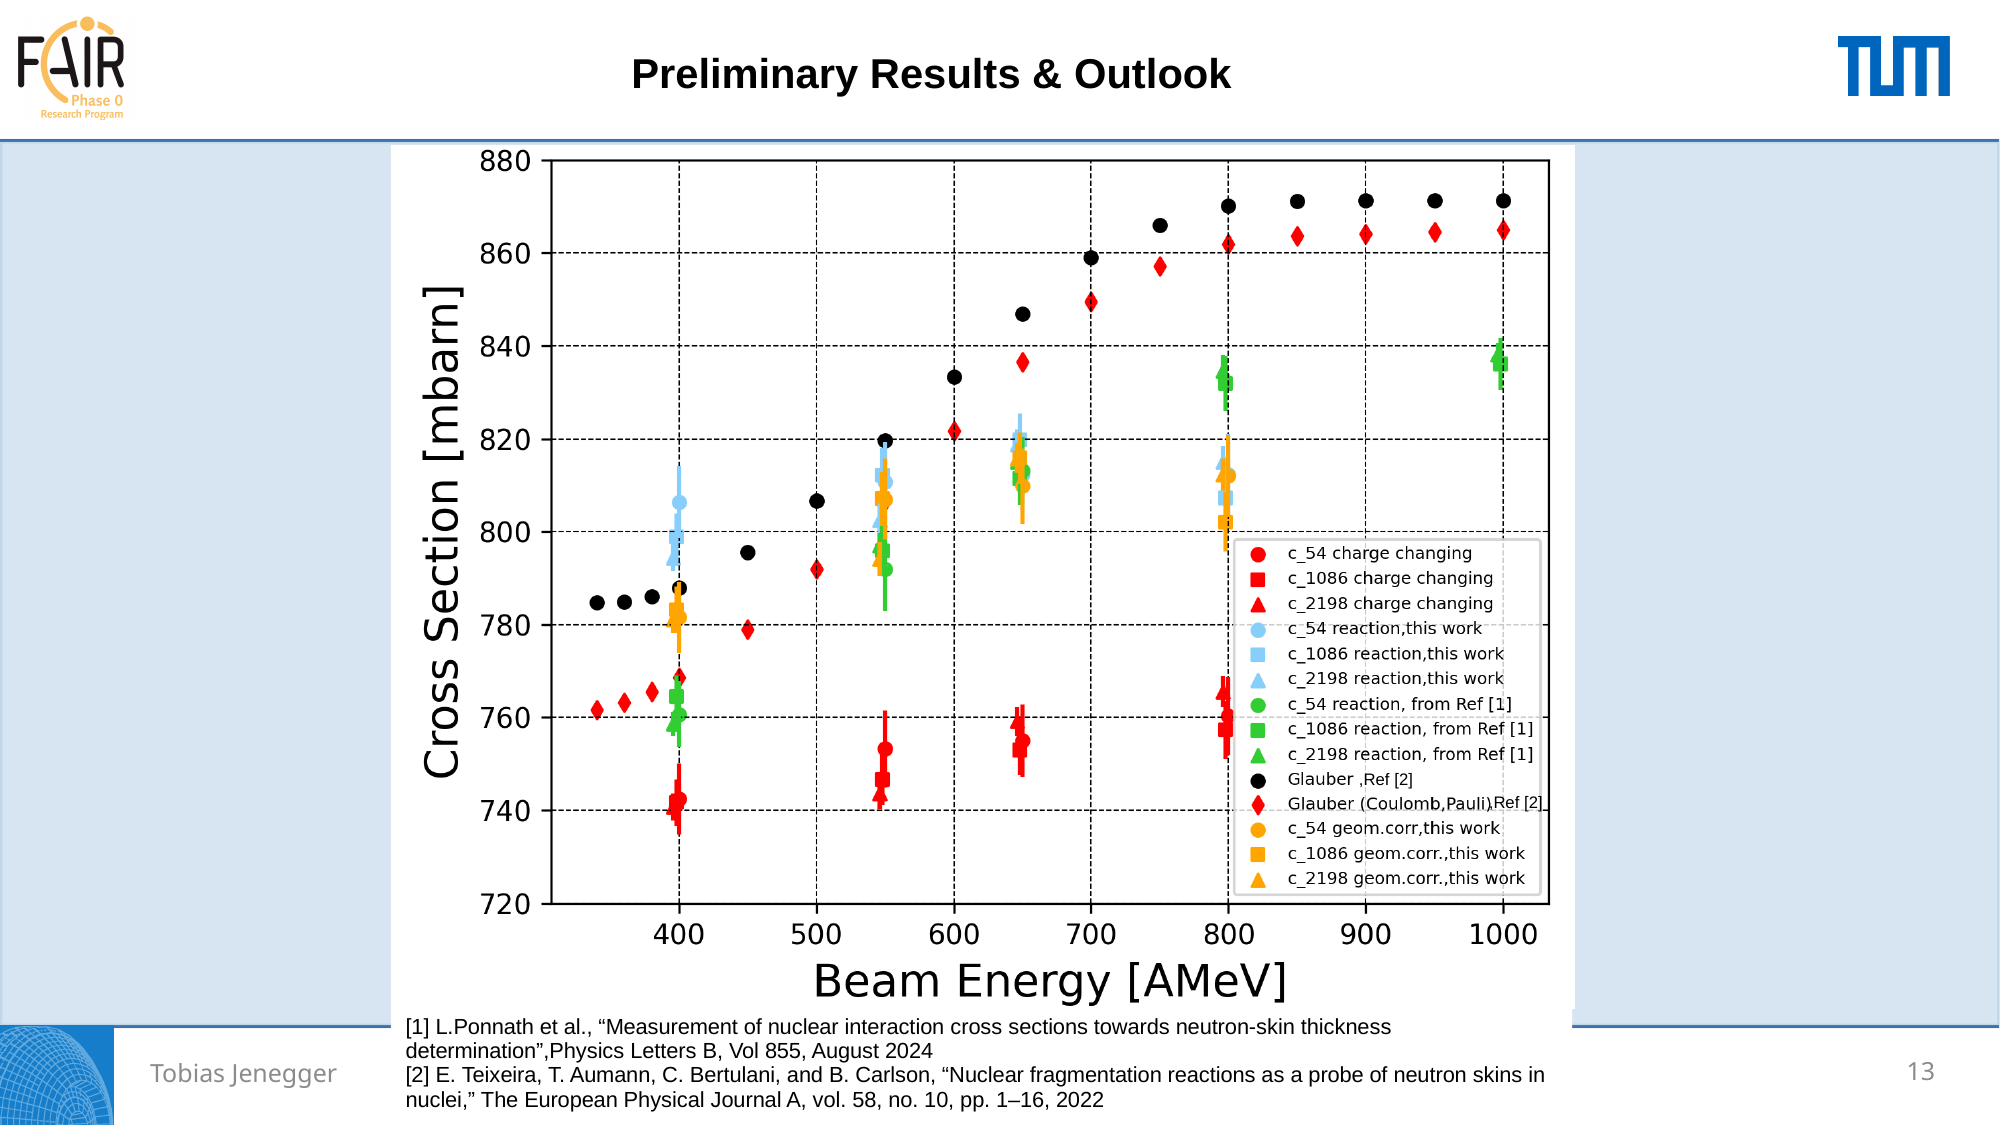

Preliminary Results & Outlook
,Ref [2]
,Ref [2]
[1] L.Ponnath et al., “Measurement of nuclear interaction cross sections towards neutron-skin thickness determination”,Physics Letters B, Vol 855, August 2024
[2] E. Teixeira, T. Aumann, C. Bertulani, and B. Carlson, “Nuclear fragmentation reactions as a probe of neutron skins in nuclei,” The European Physical Journal A, vol. 58, no. 10, pp. 1–16, 2022
13